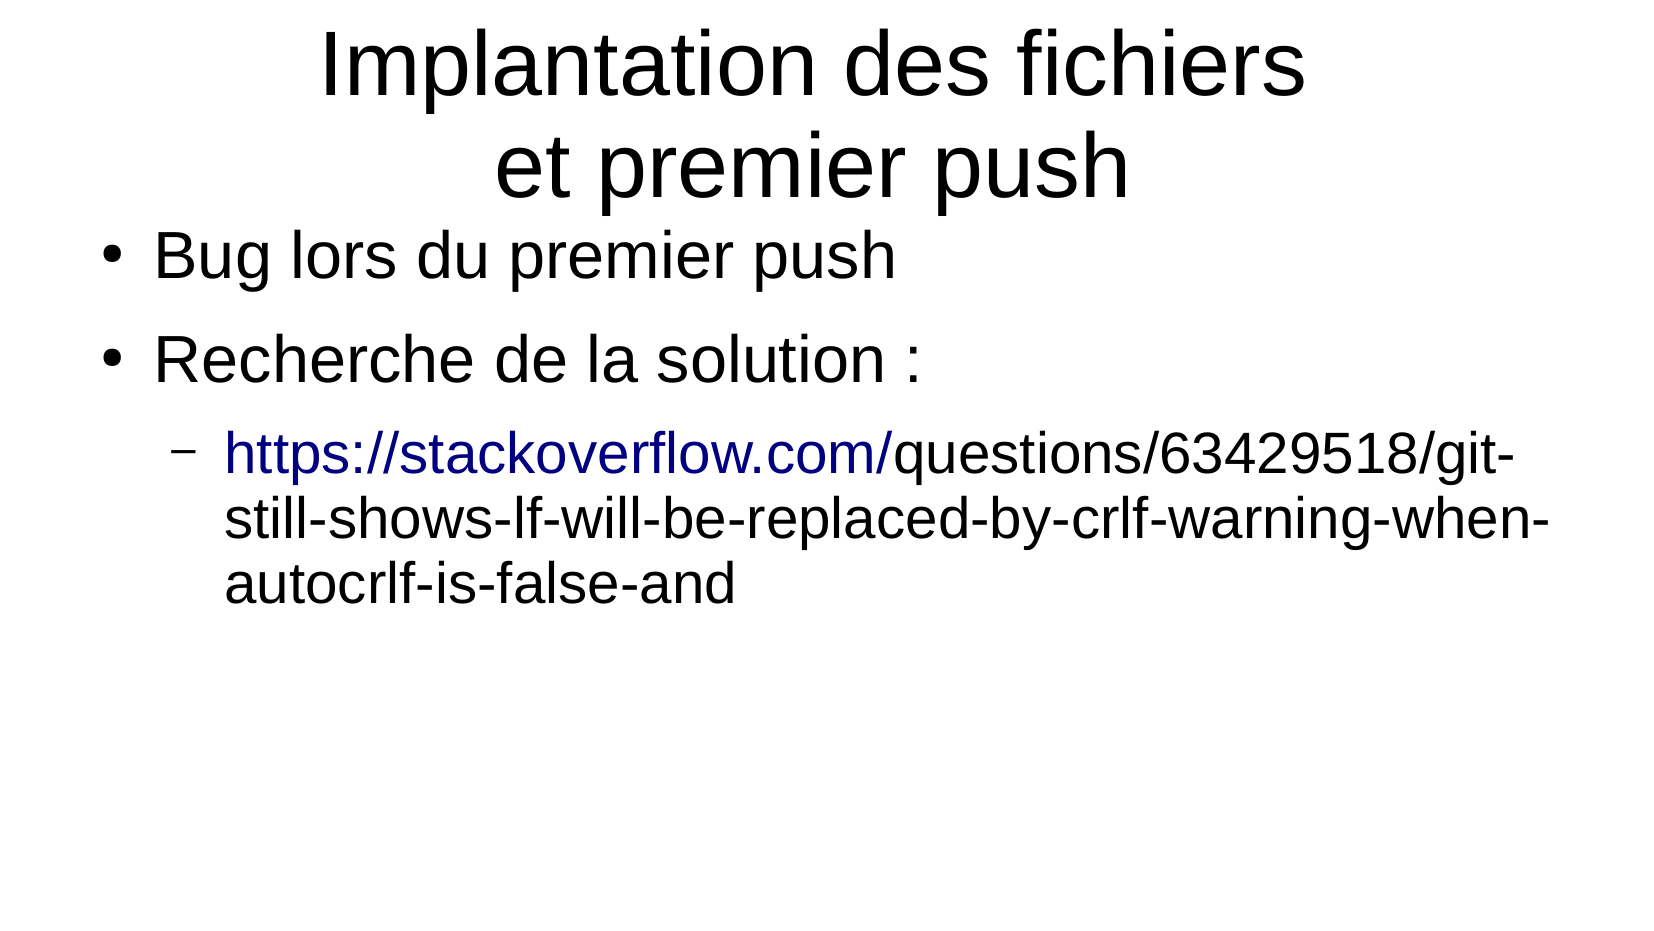

# Implantation des fichiers et premier push
Bug lors du premier push
Recherche de la solution :
https://stackoverflow.com/questions/63429518/git-still-shows-lf-will-be-replaced-by-crlf-warning-when-autocrlf-is-false-and